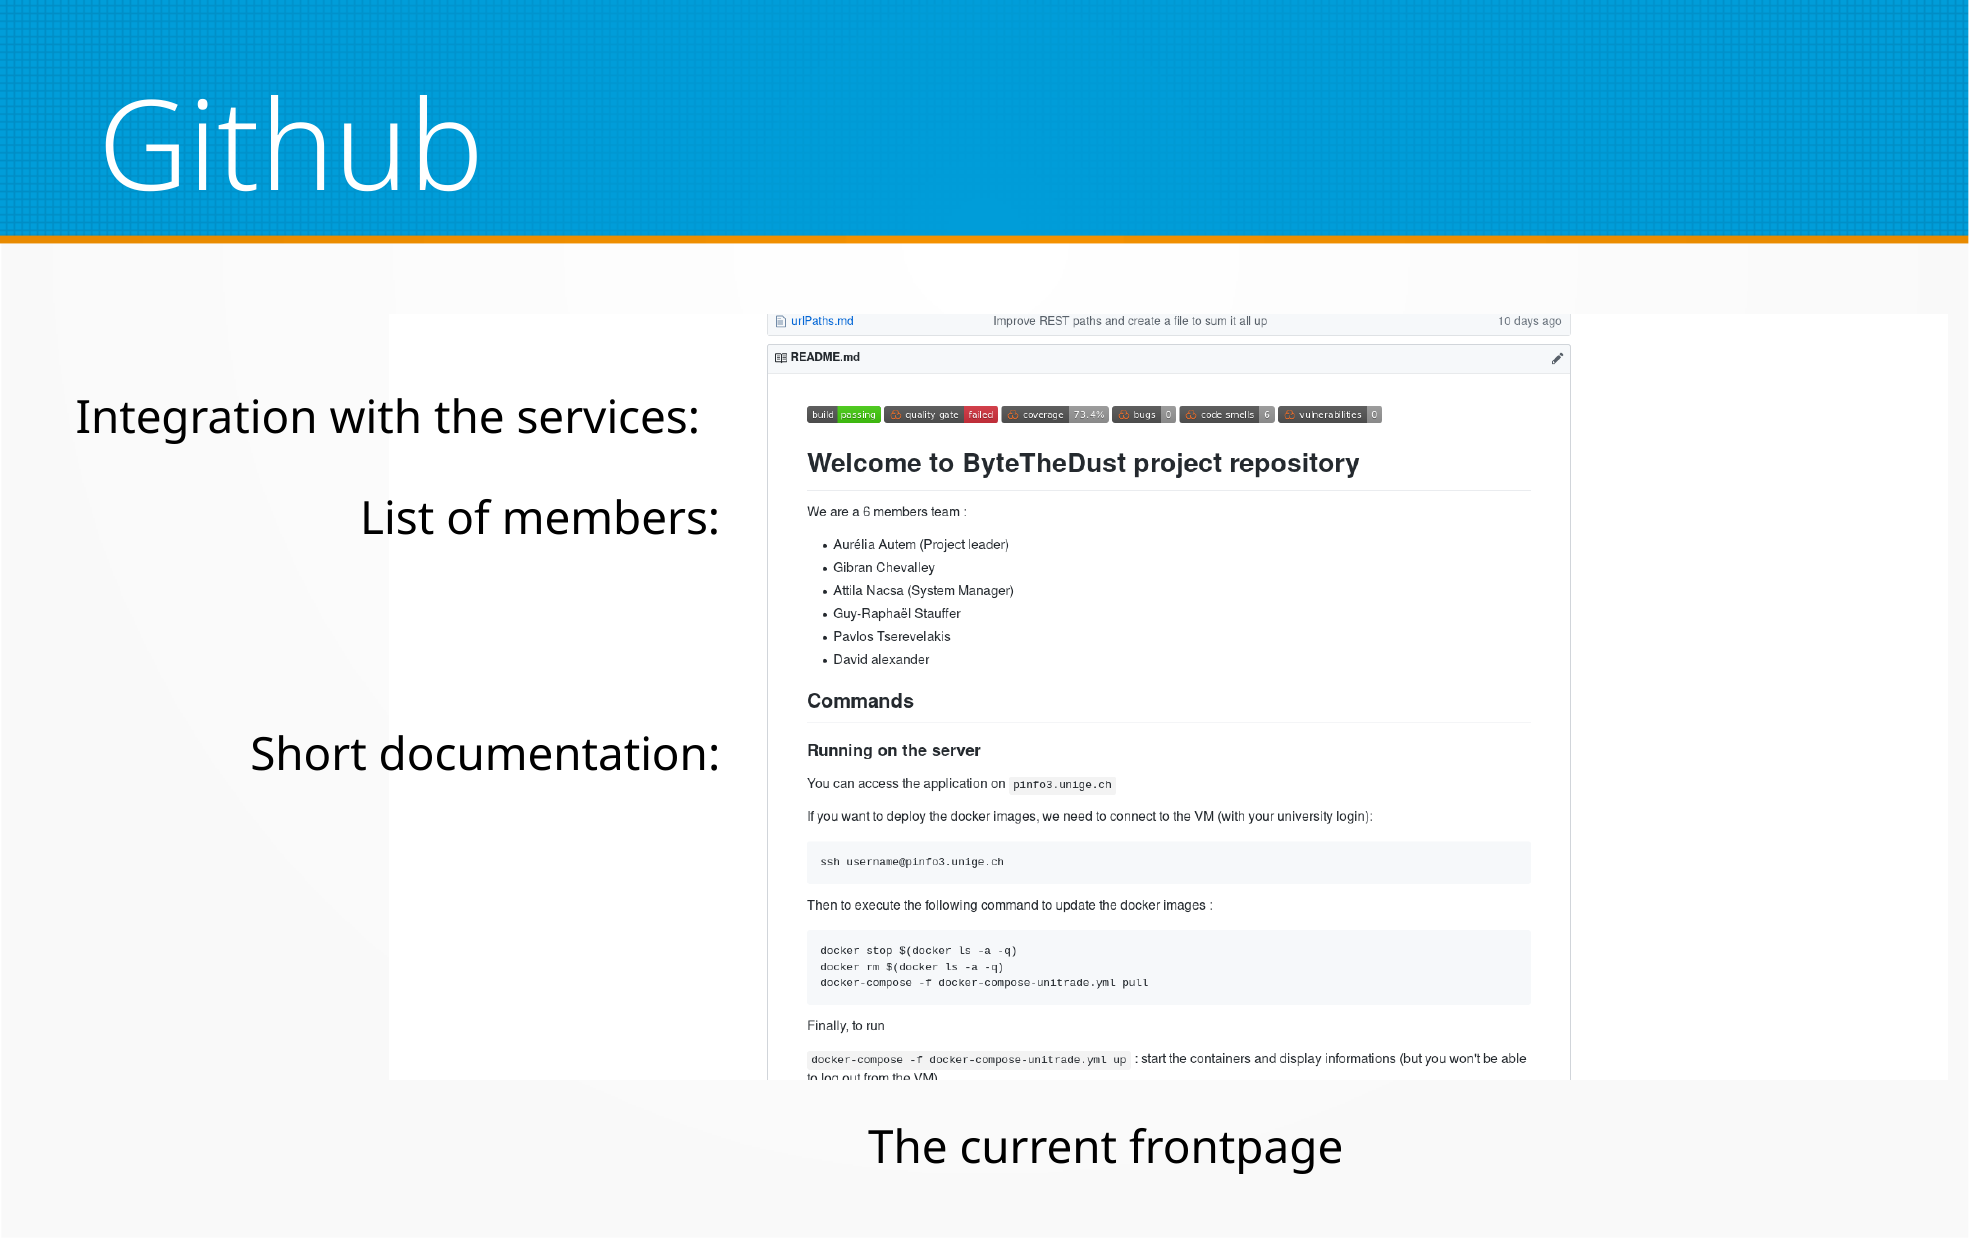

# Github
Integration with the services:
List of members:
Short documentation:
The current frontpage